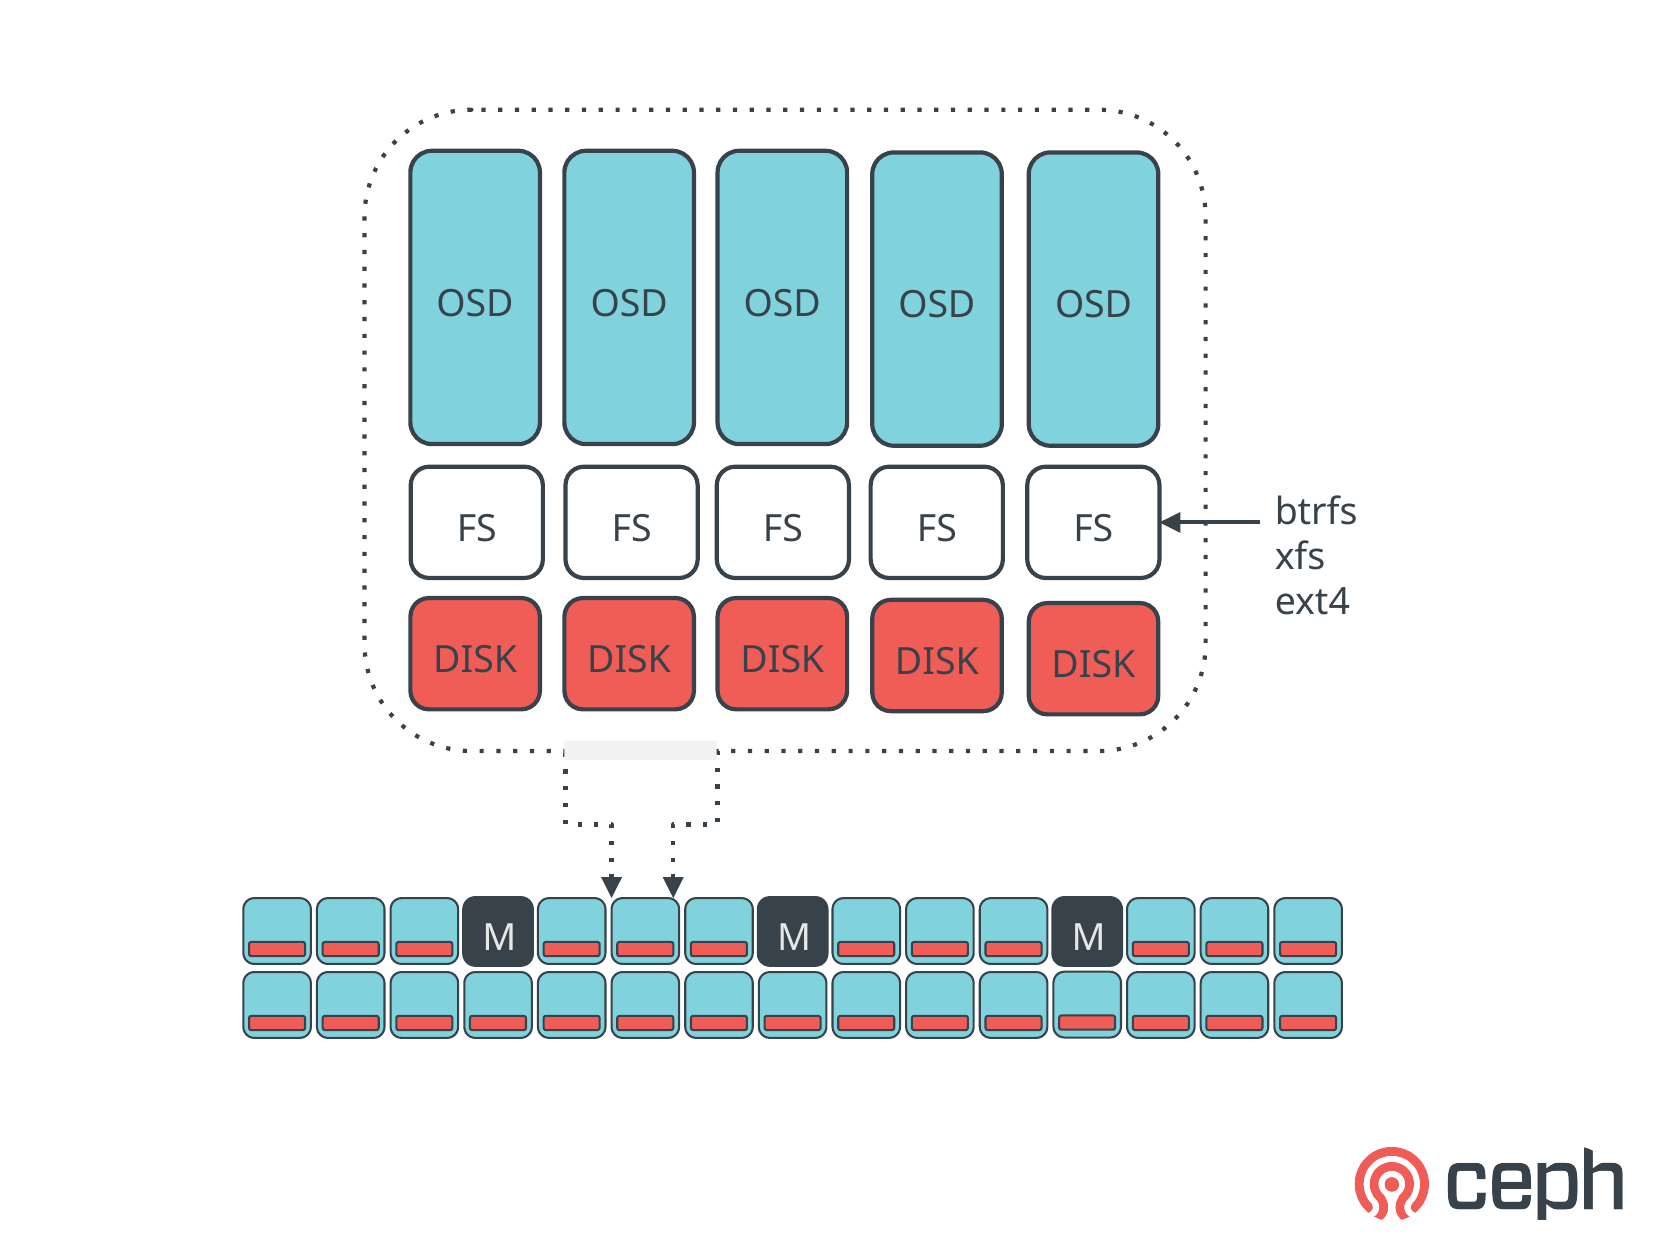

OSD
OSD
OSD
OSD
OSD
FS
FS
FS
FS
FS
btrfs
xfs
ext4
DISK
DISK
DISK
DISK
DISK
M
M
M